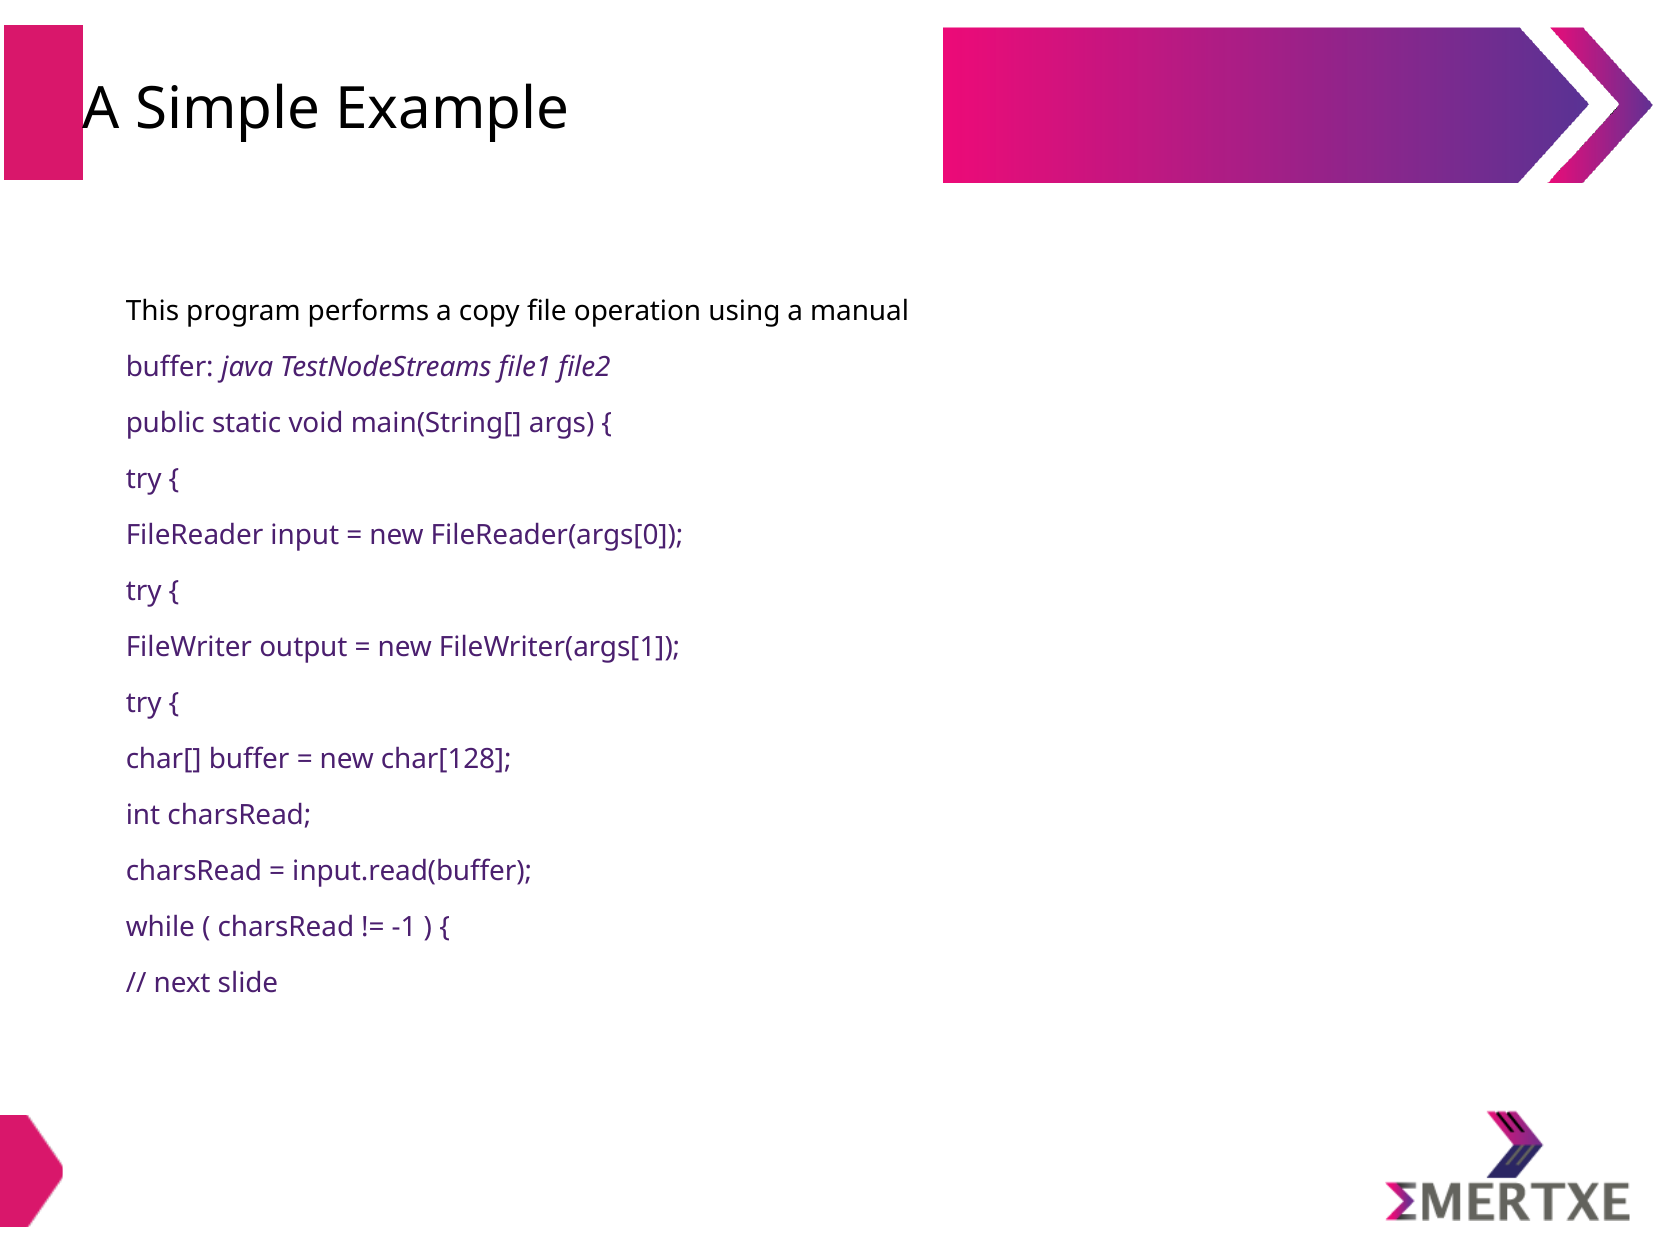

# A Simple Example
This program performs a copy file operation using a manual
buffer: java TestNodeStreams file1 file2
public static void main(String[] args) {
try {
FileReader input = new FileReader(args[0]);
try {
FileWriter output = new FileWriter(args[1]);
try {
char[] buffer = new char[128];
int charsRead;
charsRead = input.read(buffer);
while ( charsRead != -1 ) {
// next slide